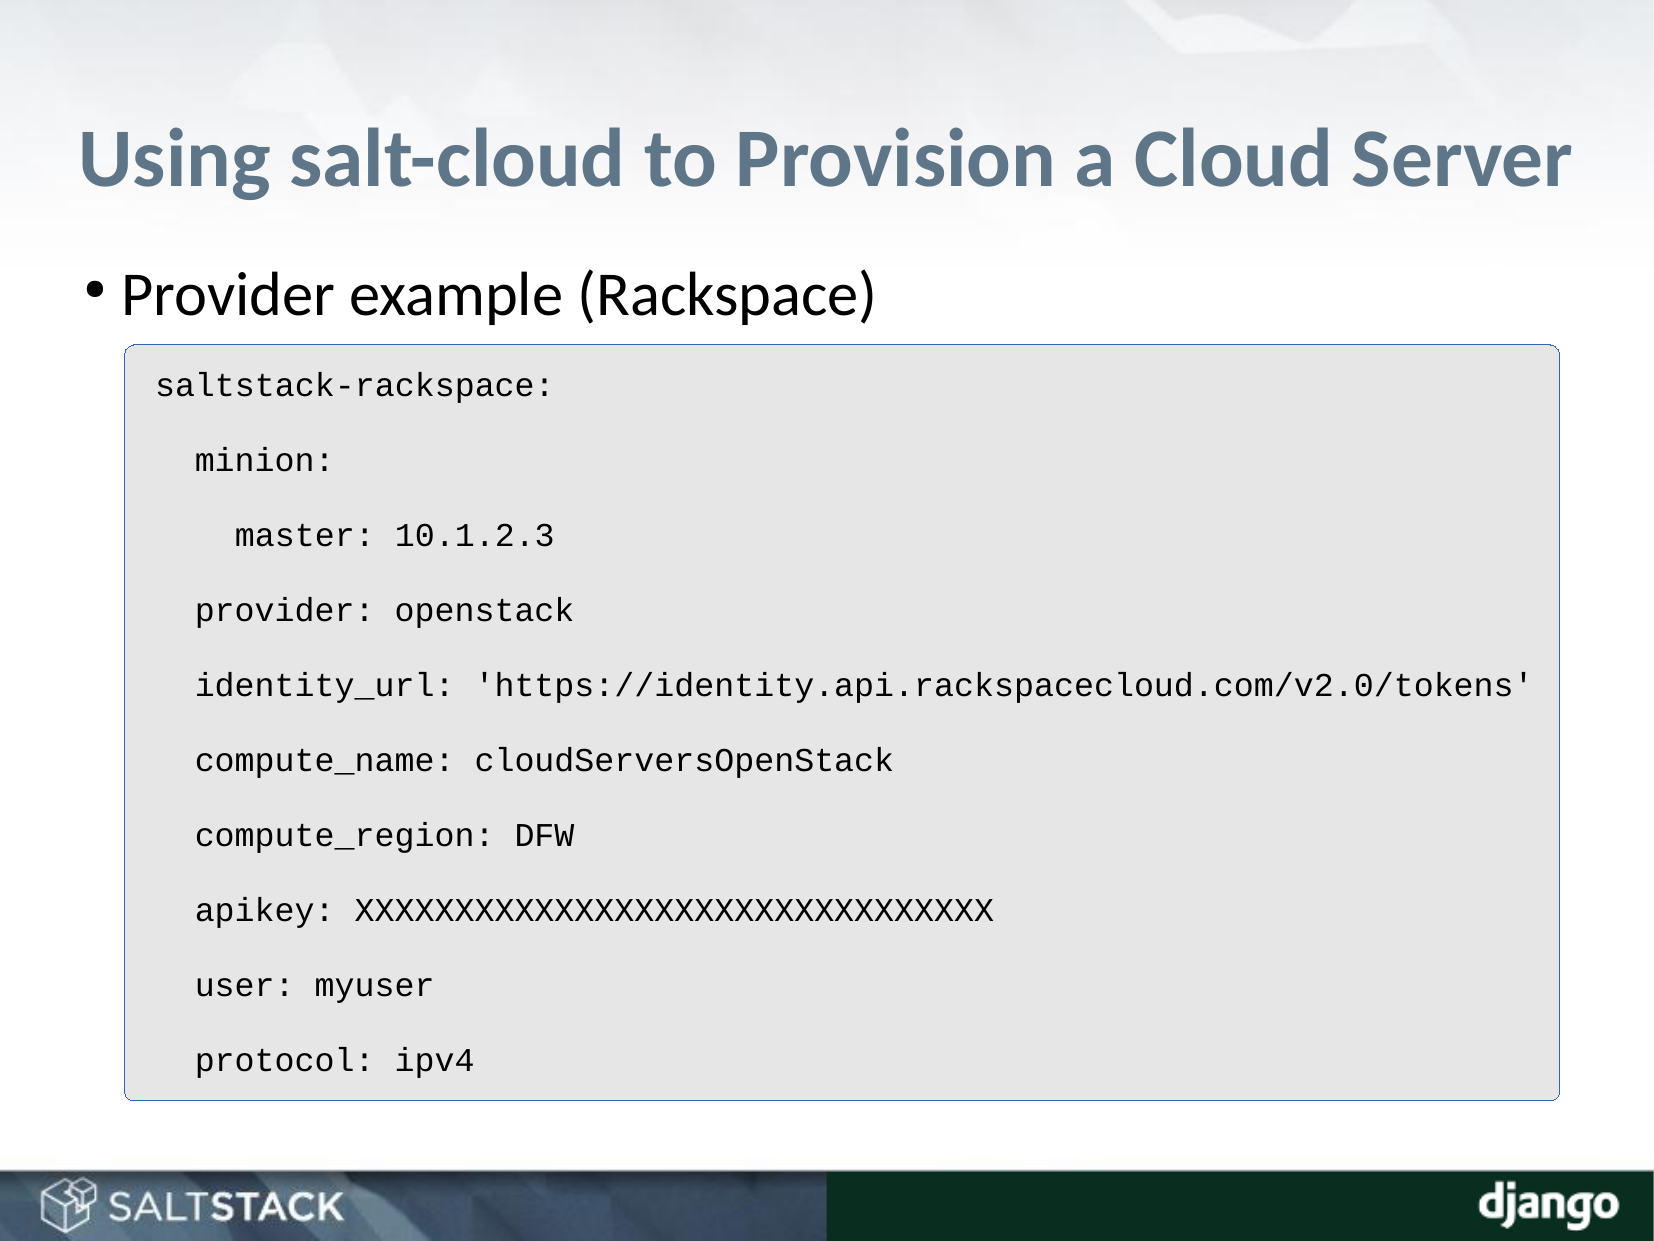

Using salt-cloud to Provision a Cloud Server
Provider example (Rackspace)
saltstack-rackspace:
 minion:
 master: 10.1.2.3
 provider: openstack
 identity_url: 'https://identity.api.rackspacecloud.com/v2.0/tokens'
 compute_name: cloudServersOpenStack
 compute_region: DFW
 apikey: XXXXXXXXXXXXXXXXXXXXXXXXXXXXXXXX
 user: myuser
 protocol: ipv4